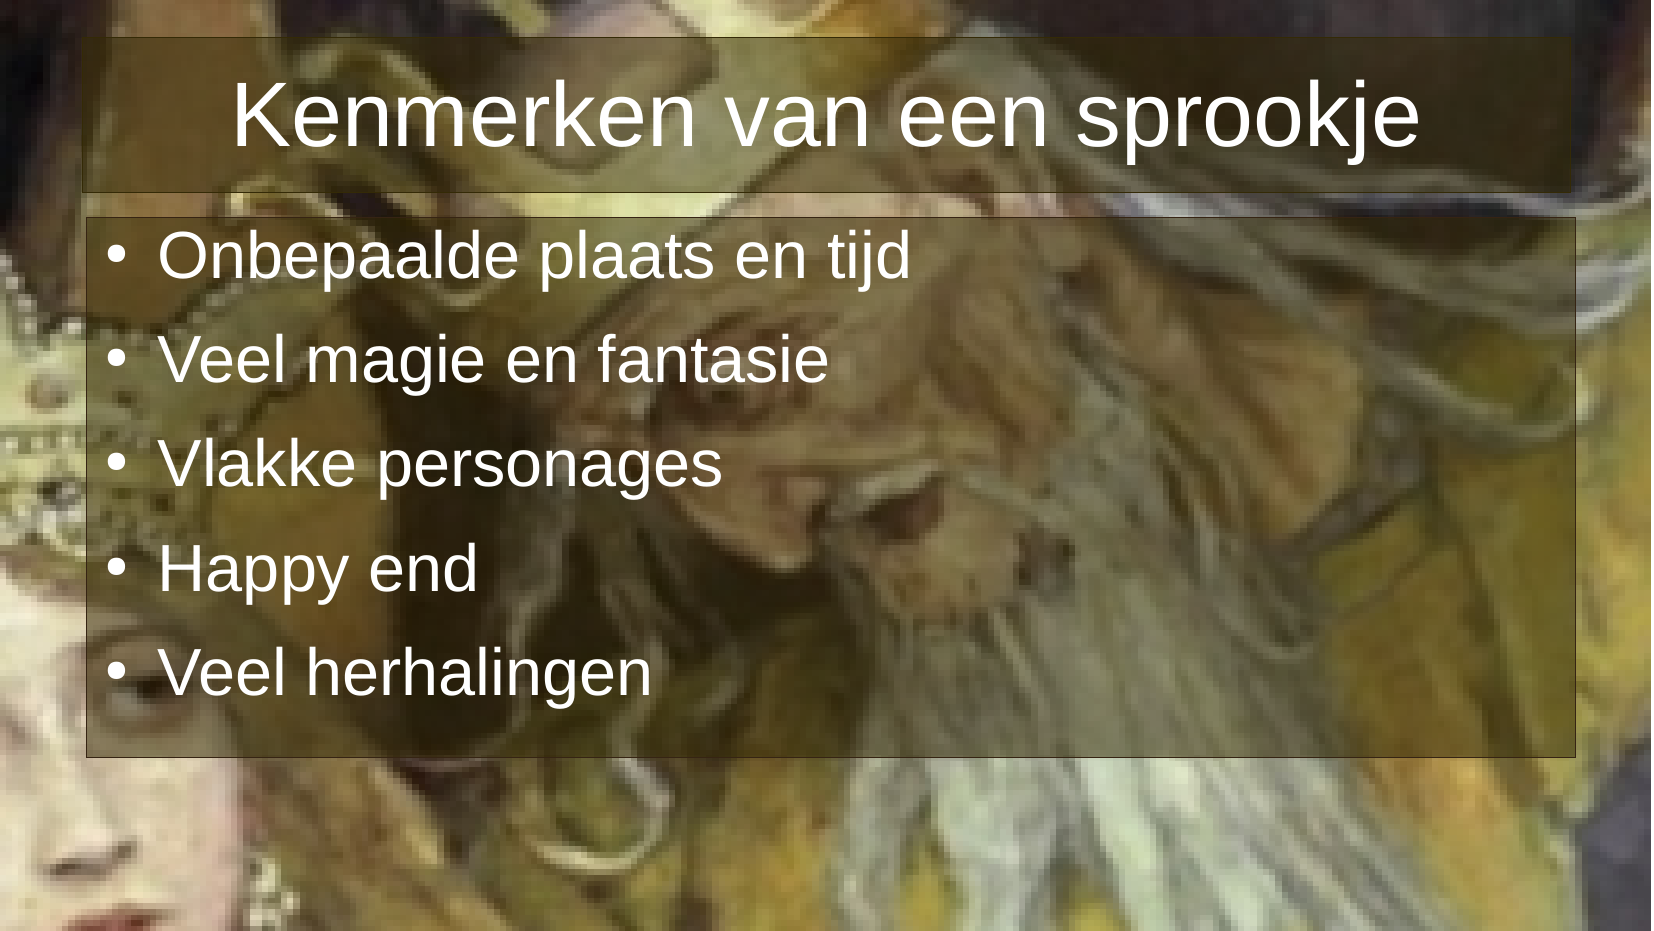

# Kenmerken van een sprookje
Onbepaalde plaats en tijd
Veel magie en fantasie
Vlakke personages
Happy end
Veel herhalingen